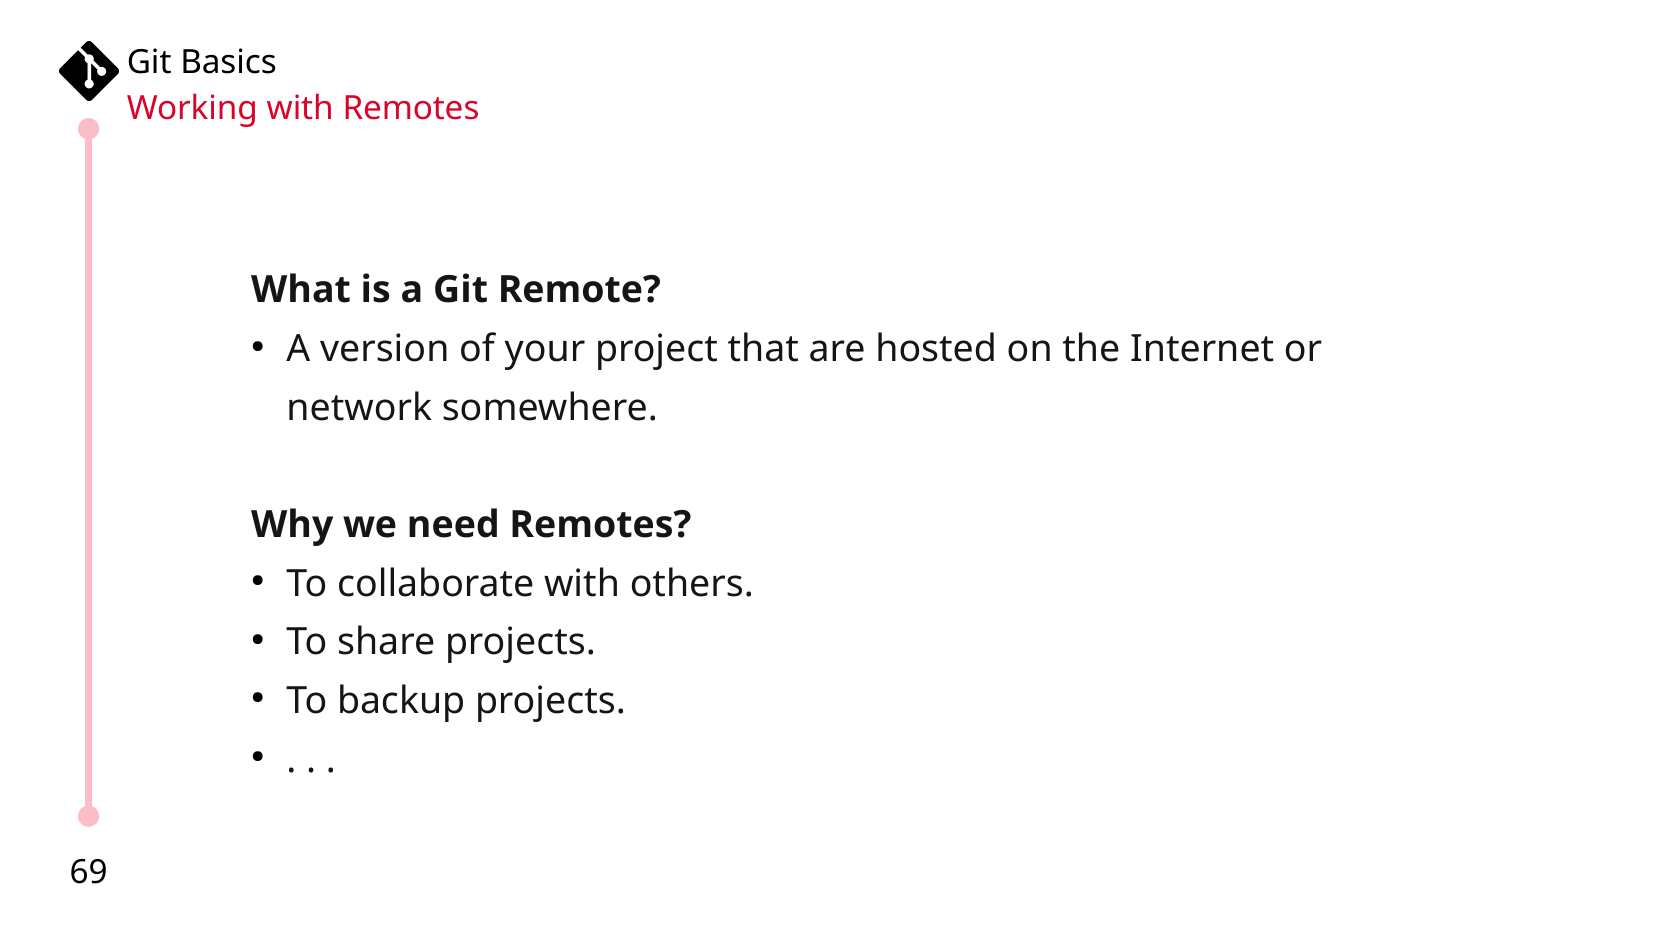

Git Basics
Working with Remotes
What is a Git Remote?
A version of your project that are hosted on the Internet or network somewhere.
Why we need Remotes?
To collaborate with others.
To share projects.
To backup projects.
. . .
69